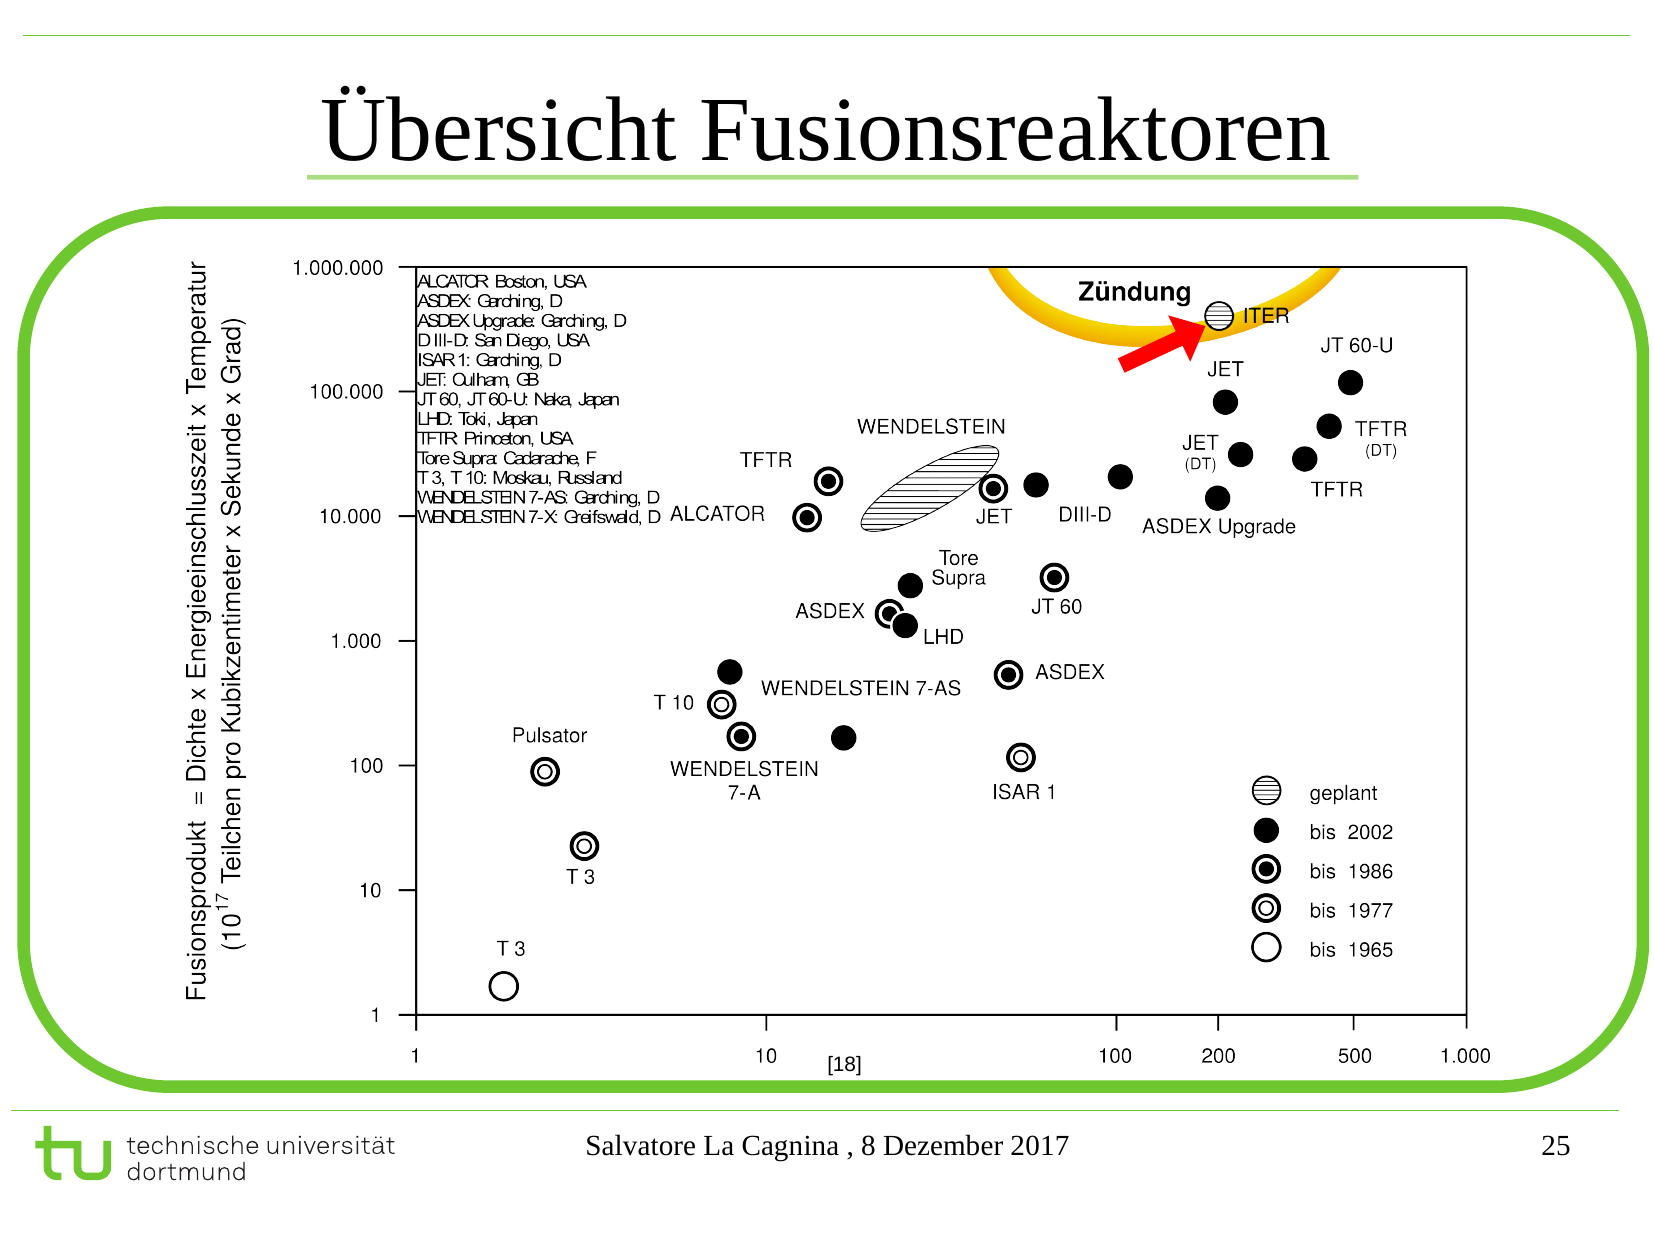

# Übersicht Fusionsreaktoren
[18]
Salvatore La Cagnina , 8 Dezember 2017
25